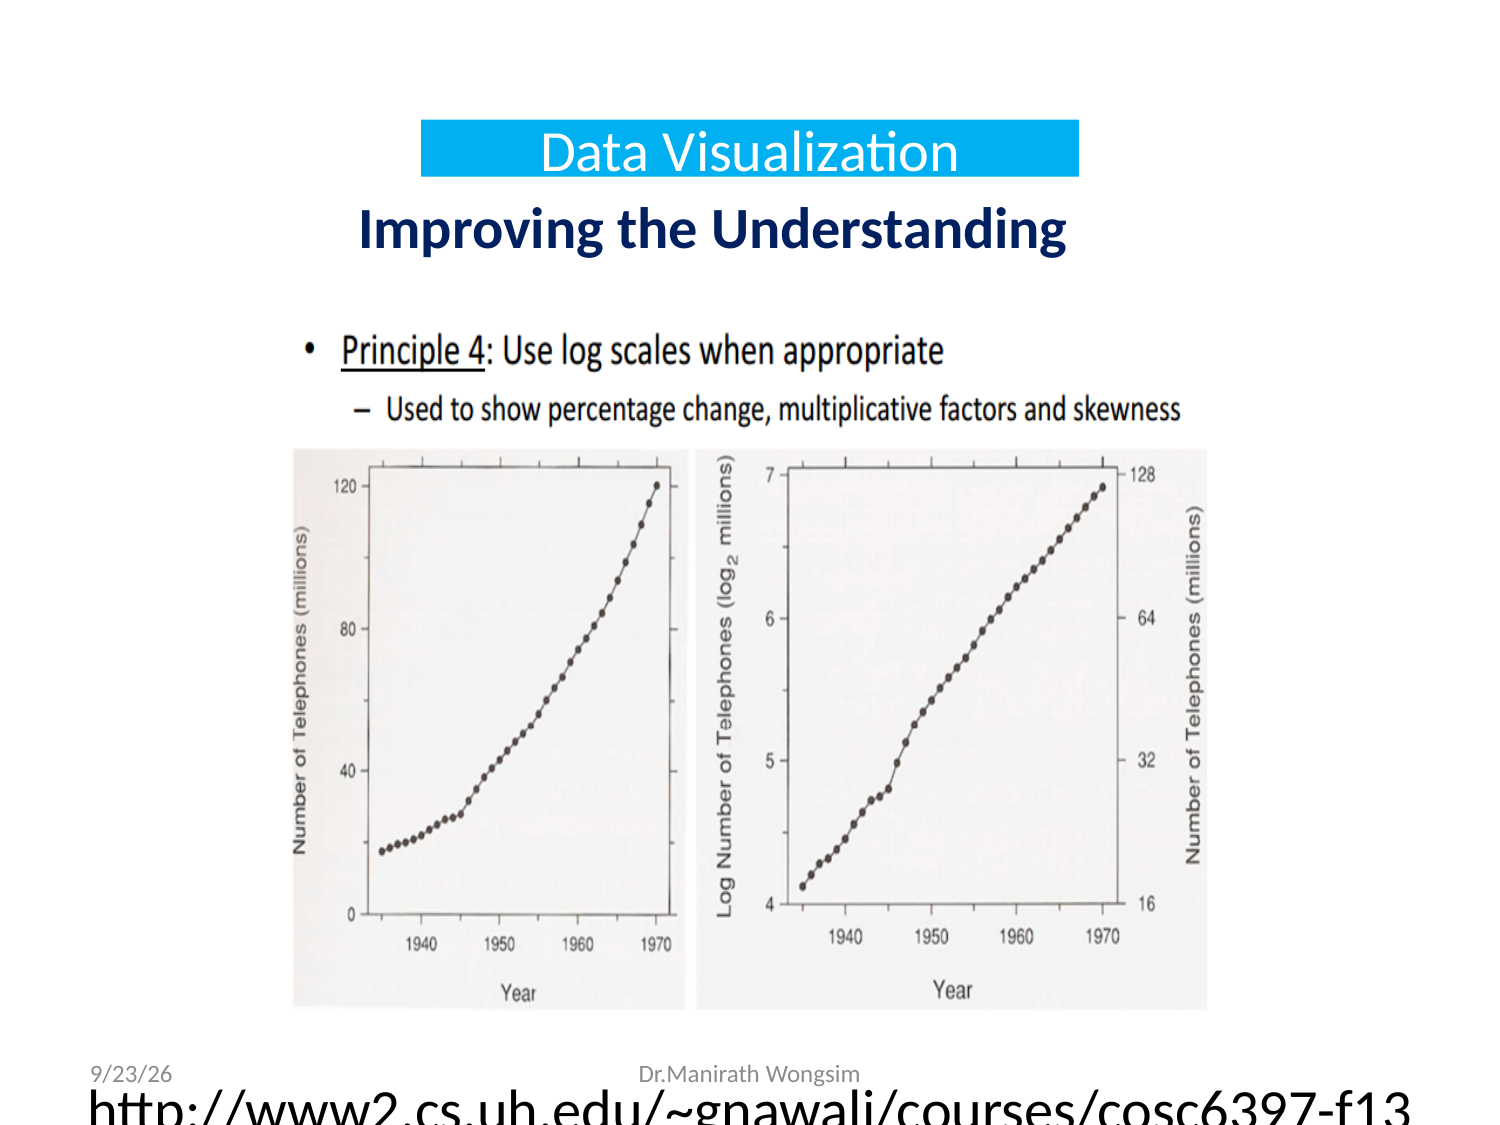

Data Visualization
Improving the Understanding
Dr.Manirath Wongsim
http://www2.cs.uh.edu/~gnawali/courses/cosc6397-f13